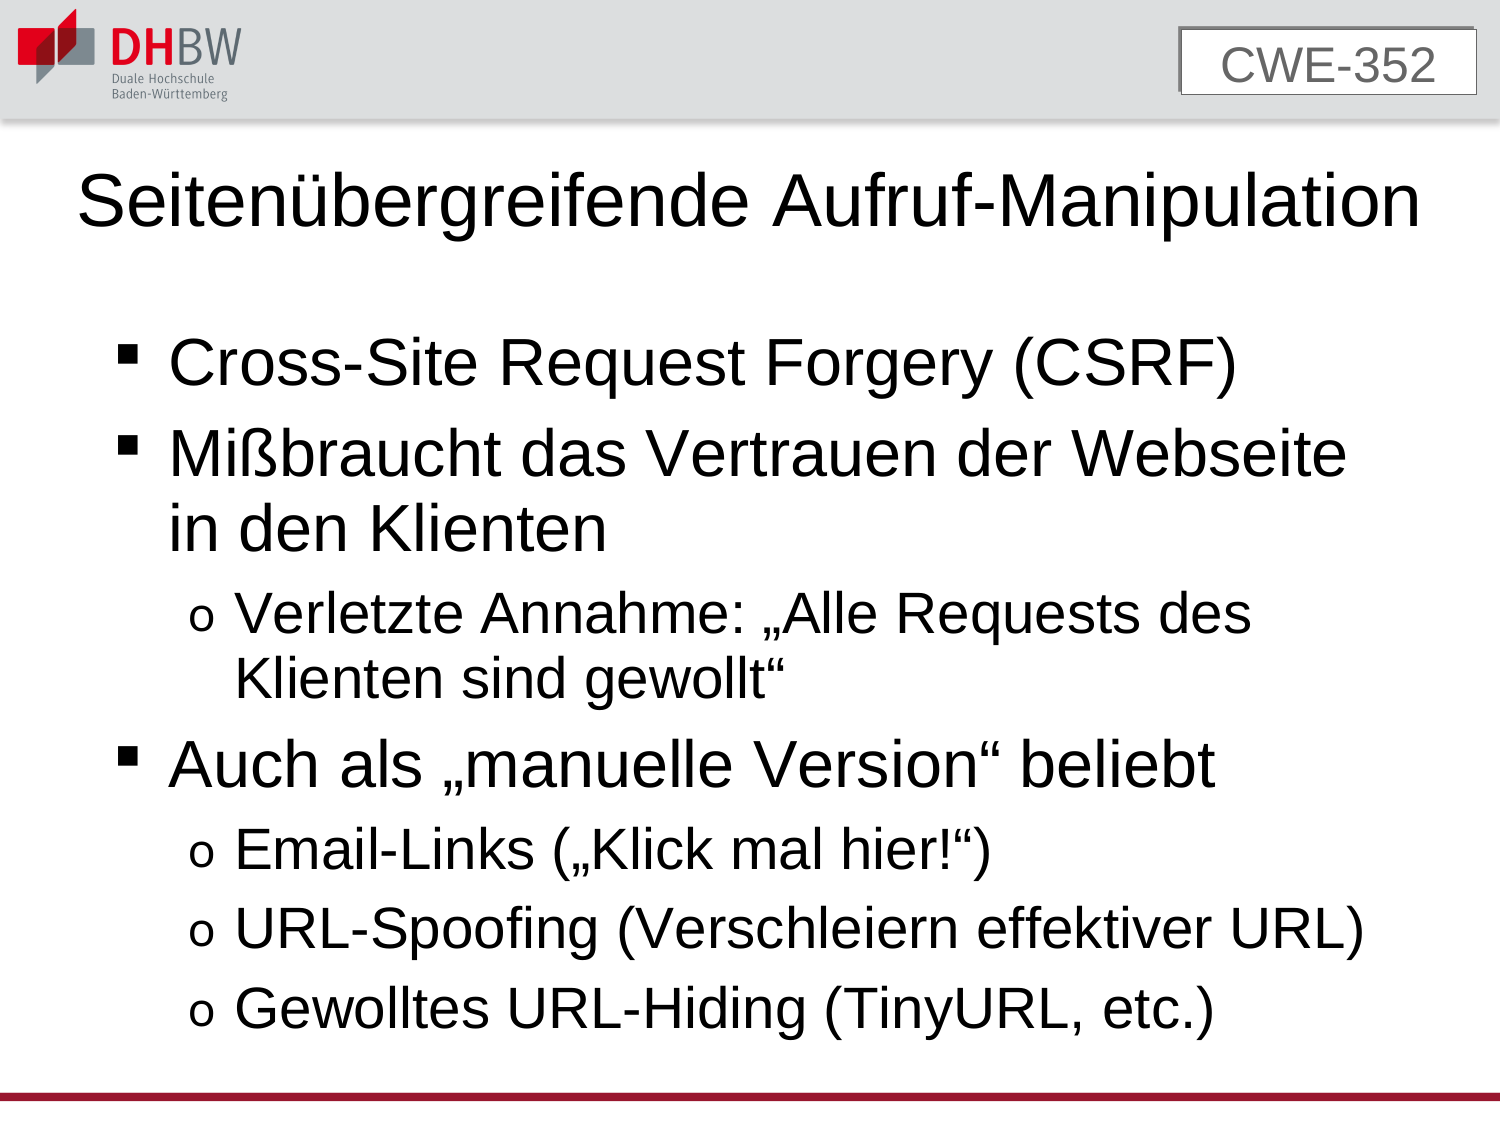

CWE-352
# Seitenübergreifende Aufruf-Manipulation
Cross-Site Request Forgery (CSRF)
Mißbraucht das Vertrauen der Webseite in den Klienten
Verletzte Annahme: „Alle Requests des Klienten sind gewollt“
Auch als „manuelle Version“ beliebt
Email-Links („Klick mal hier!“)
URL-Spoofing (Verschleiern effektiver URL)
Gewolltes URL-Hiding (TinyURL, etc.)